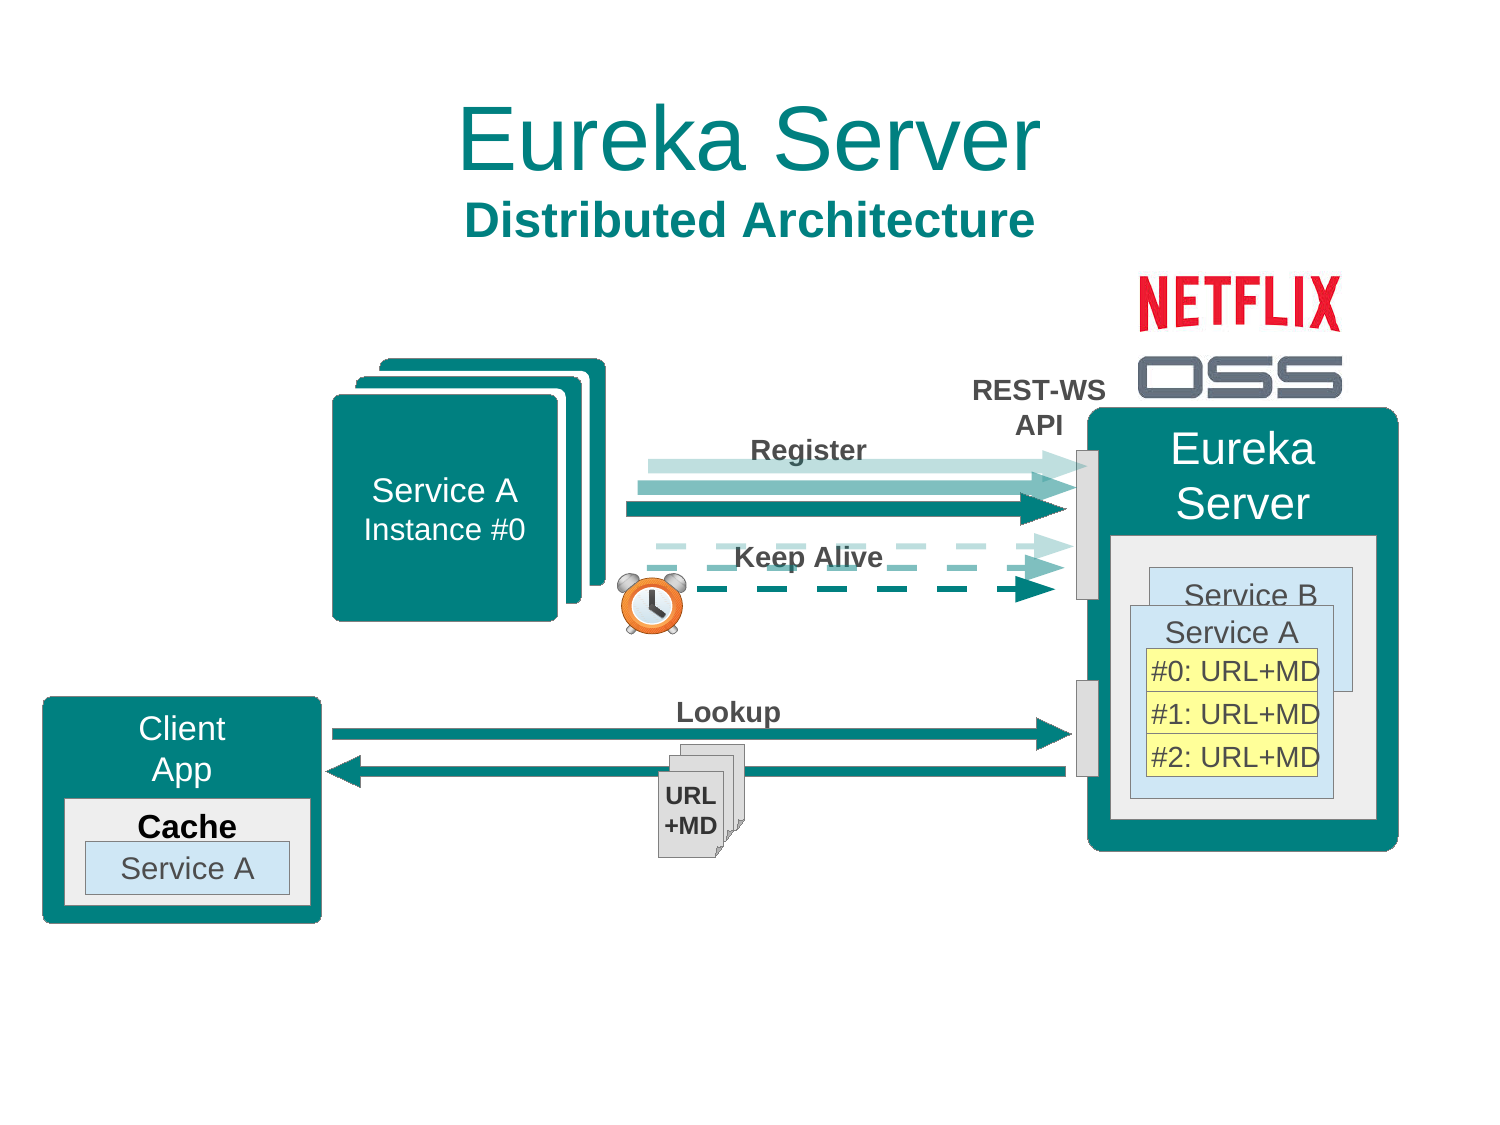

# Eureka Server
Distributed Architecture
REST-WS
API
Service A
Instance #0
Eureka
Server
Register
Keep Alive
Service B
Service A
 #0: URL+MD
Lookup
 #1: URL+MD
Client
App
 #2: URL+MD
URL
+MD
Cache
Service A